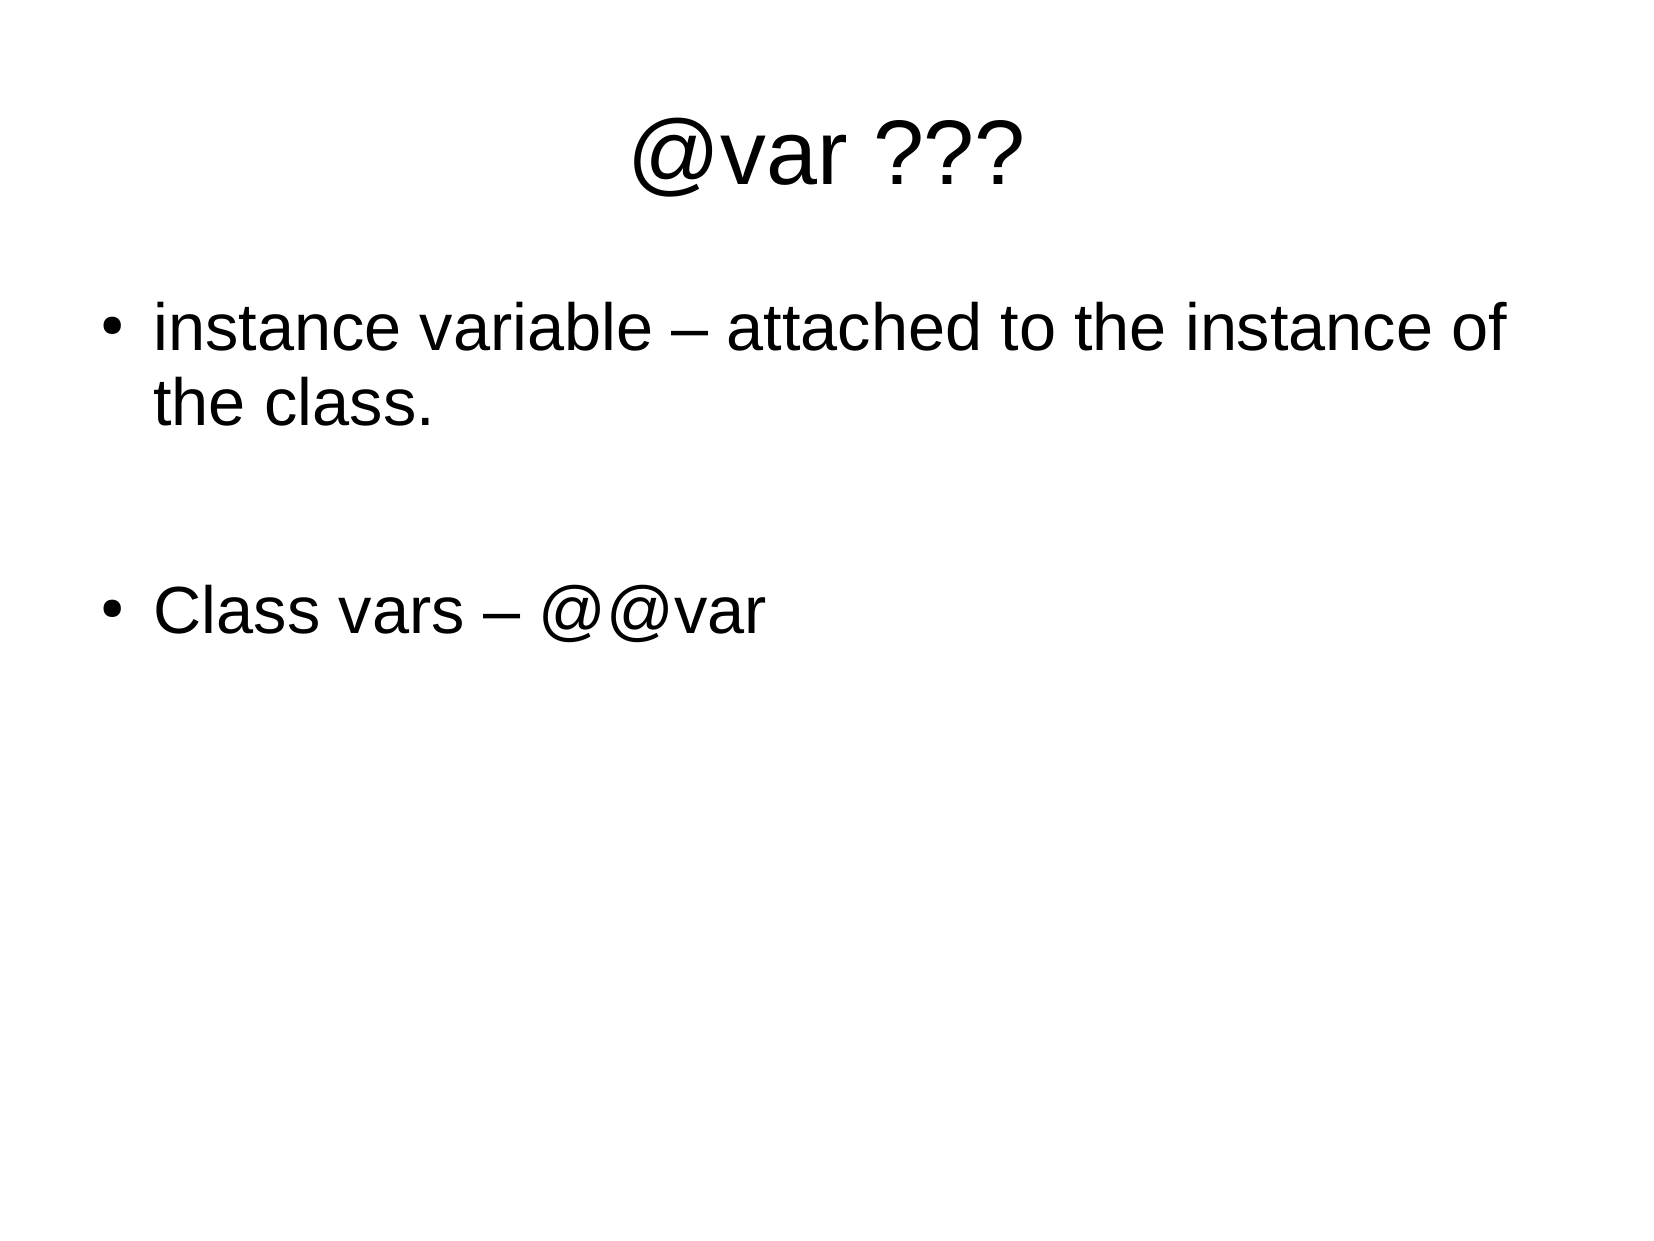

# @var ???
instance variable – attached to the instance of the class.
Class vars – @@var